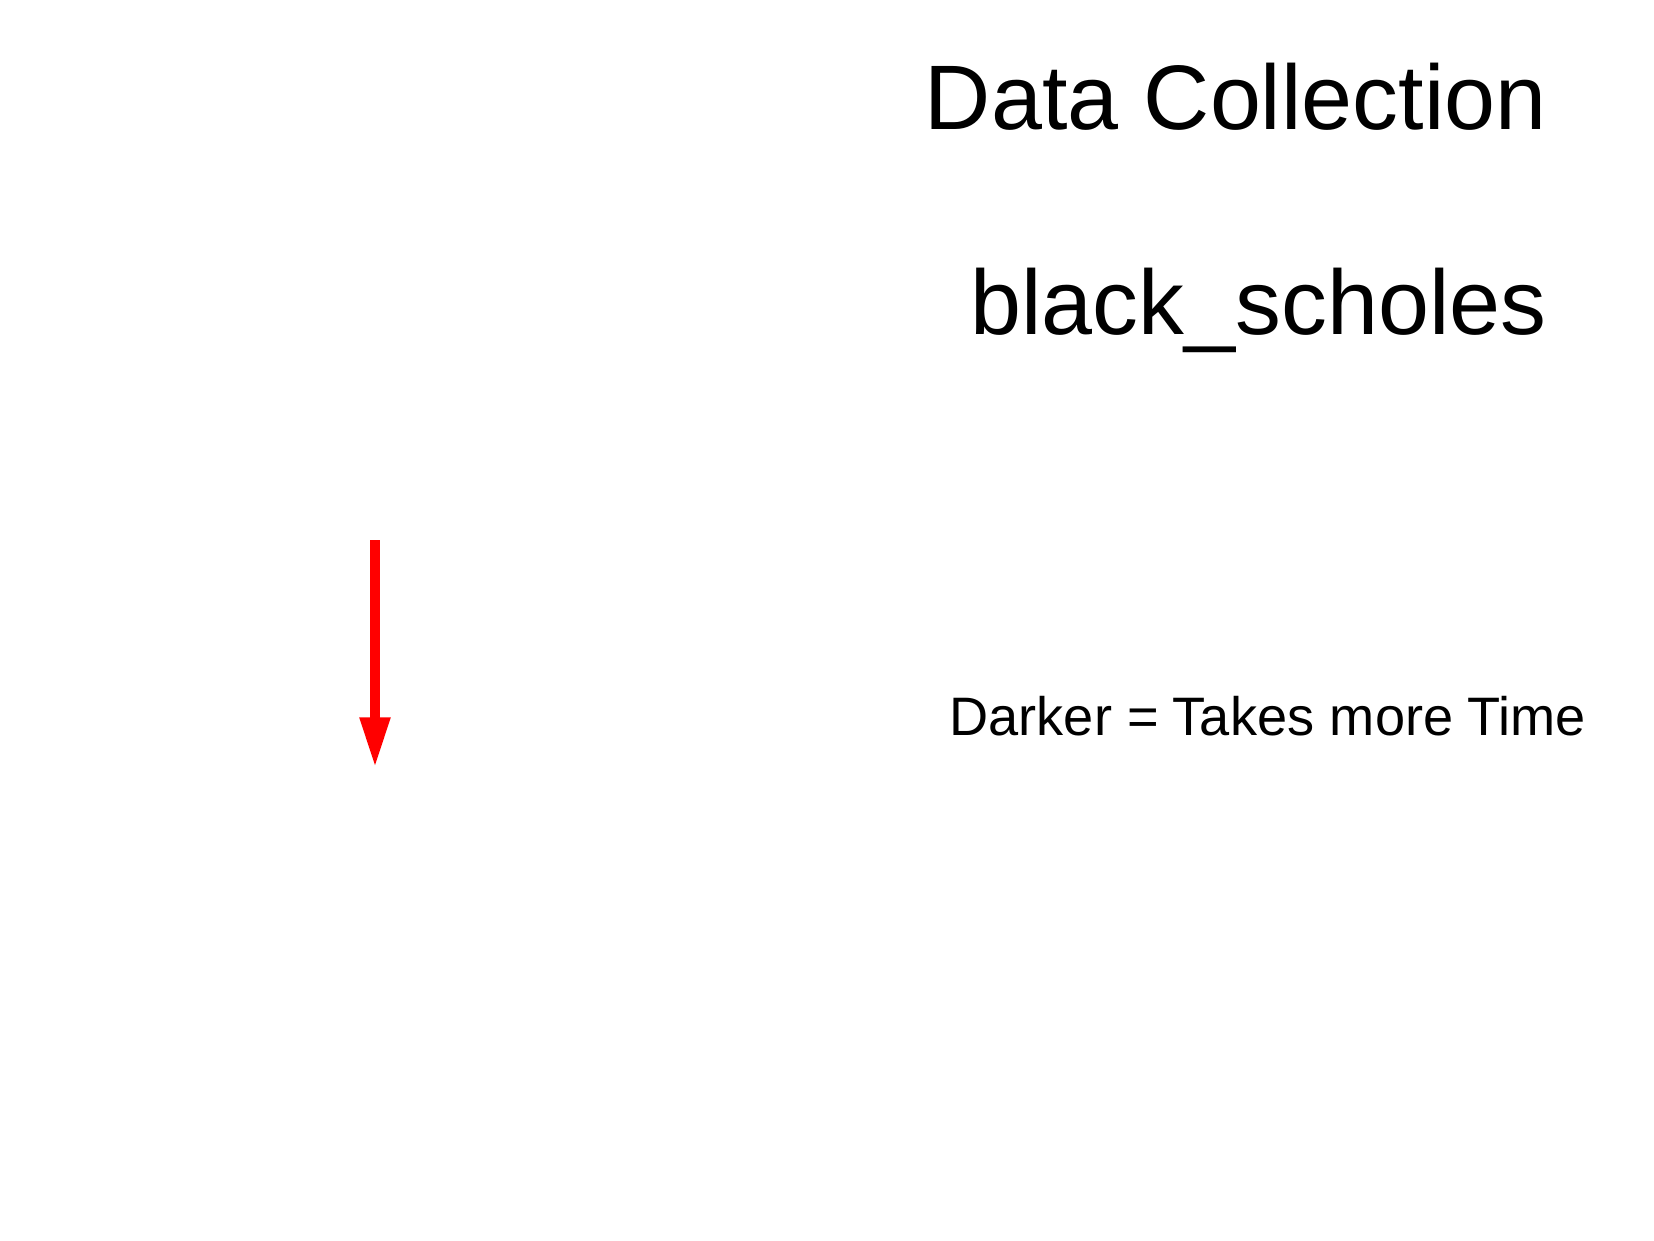

# Data Collection black_scholes
Darker = Takes more Time